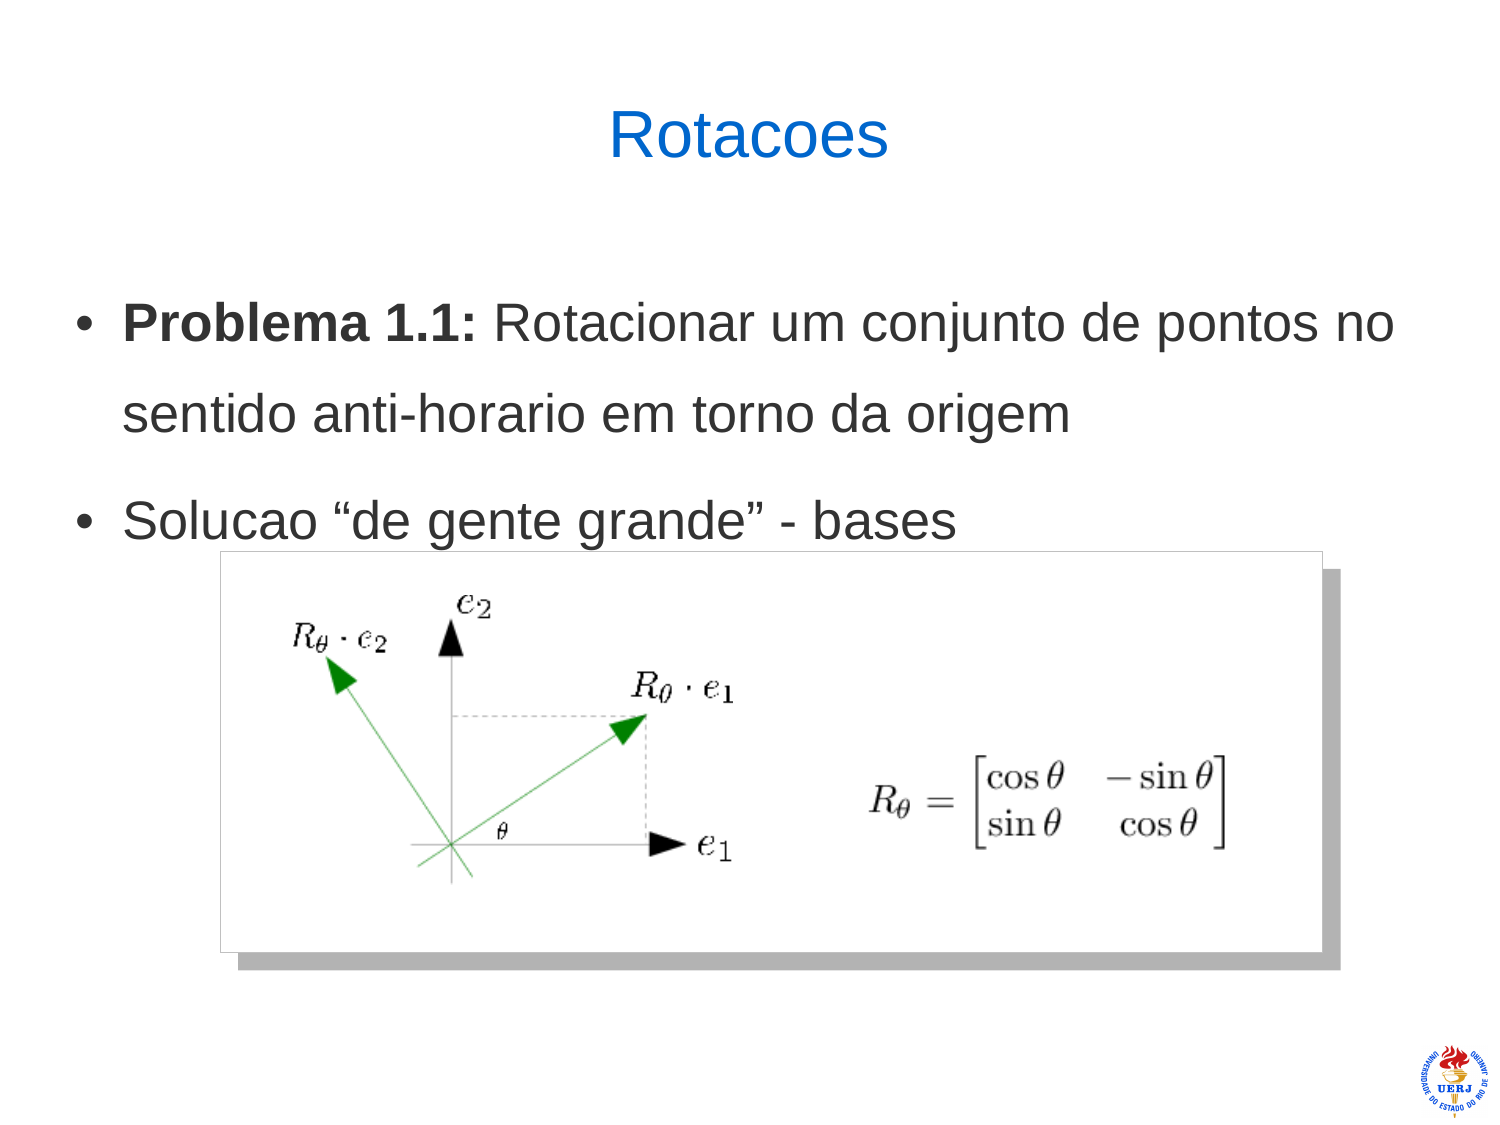

# Rotacoes
Problema 1.1: Rotacionar um conjunto de pontos no sentido anti-horario em torno da origem
Solucao “de gente grande” - bases